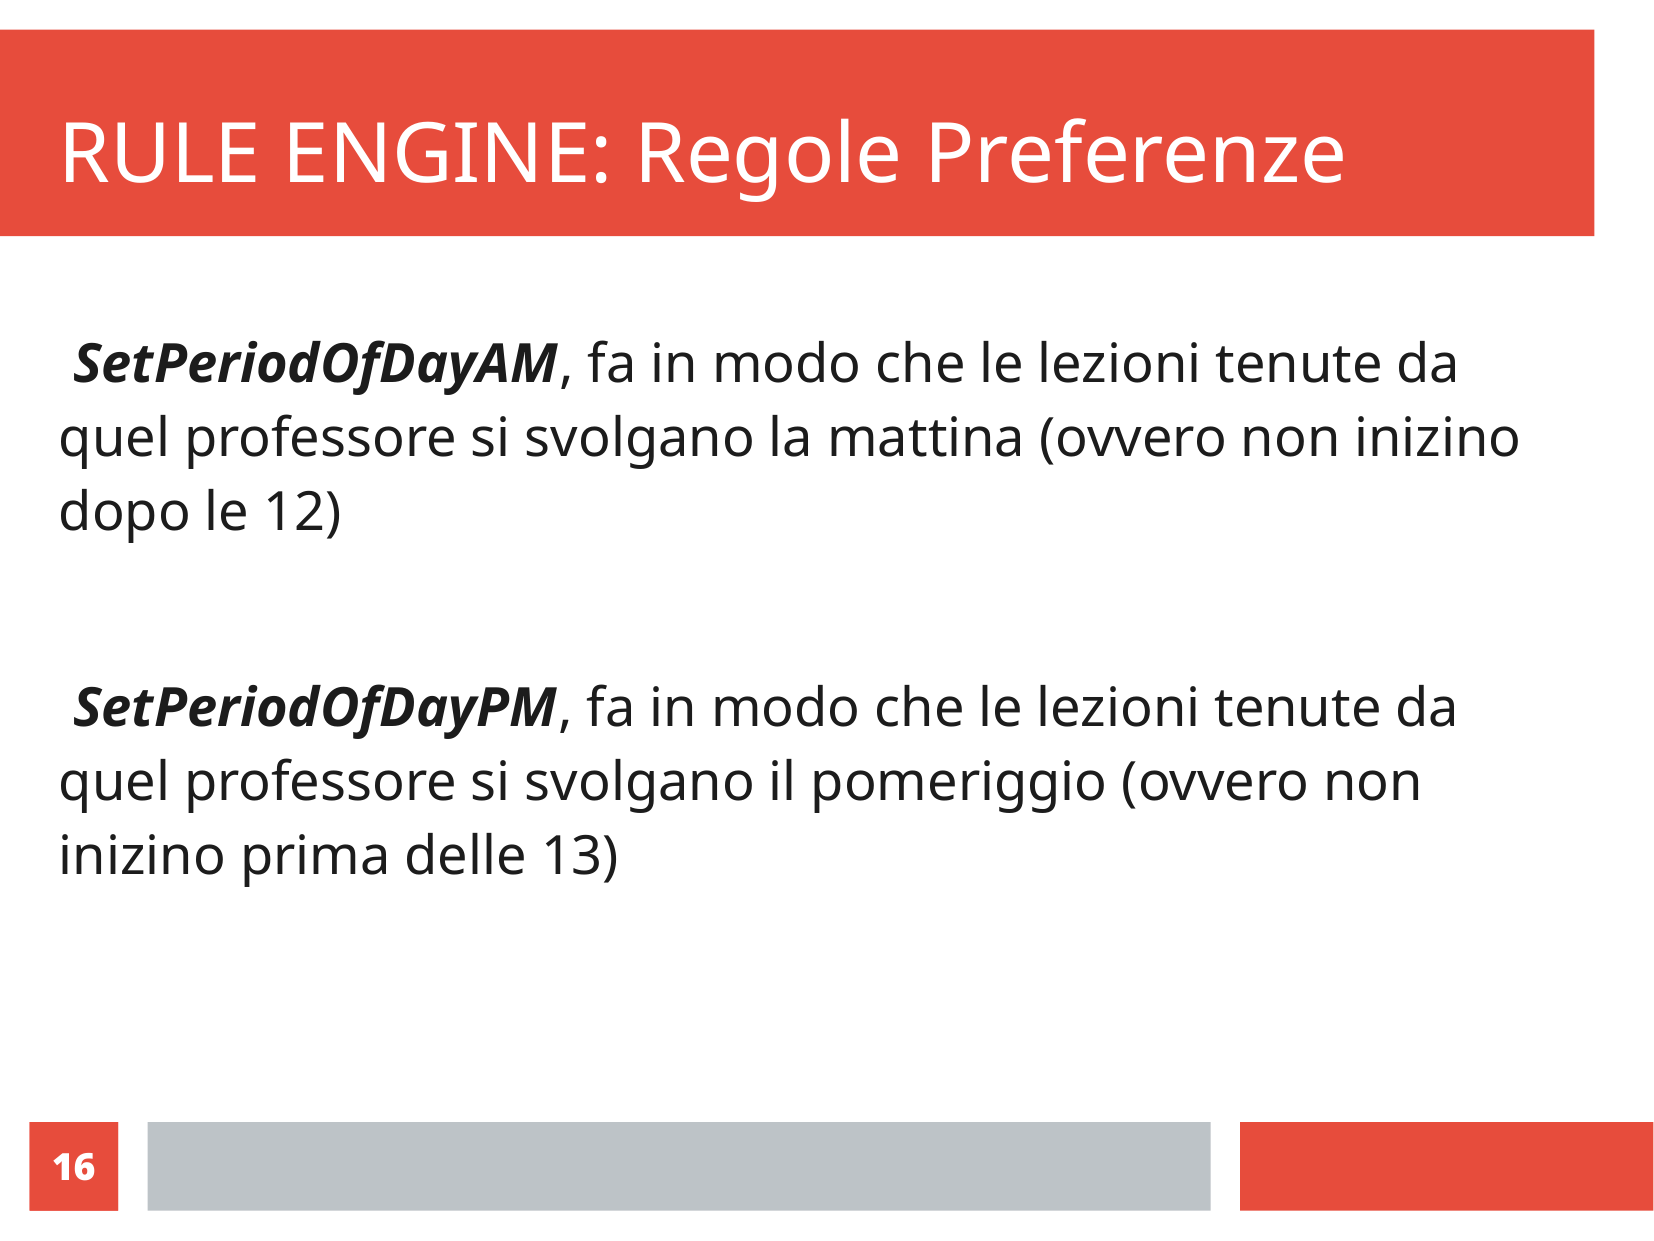

# RULE ENGINE: Regole Preferenze
 SetPeriodOfDayAM, fa in modo che le lezioni tenute da quel professore si svolgano la mattina (ovvero non inizino dopo le 12)
 SetPeriodOfDayPM, fa in modo che le lezioni tenute da quel professore si svolgano il pomeriggio (ovvero non inizino prima delle 13)
16